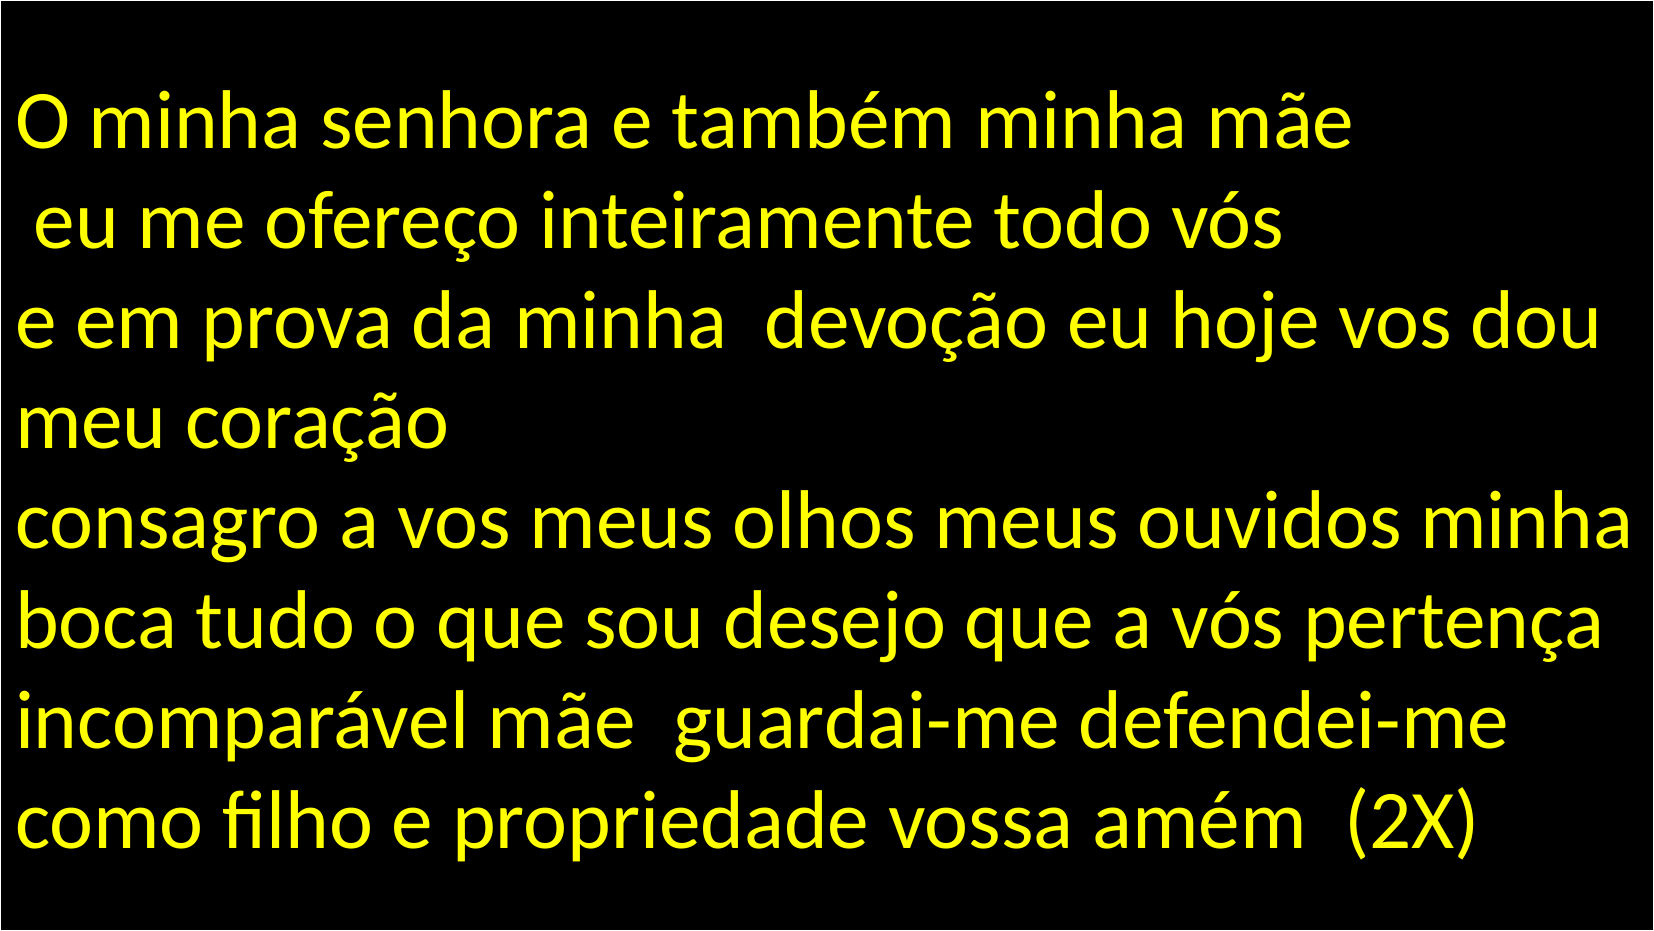

# O minha senhora e também minha mãe eu me ofereço inteiramente todo vós e em prova da minha devoção eu hoje vos dou meu coração consagro a vos meus olhos meus ouvidos minha boca tudo o que sou desejo que a vós pertença incomparável mãe guardai-me defendei-me como filho e propriedade vossa amém (2X)